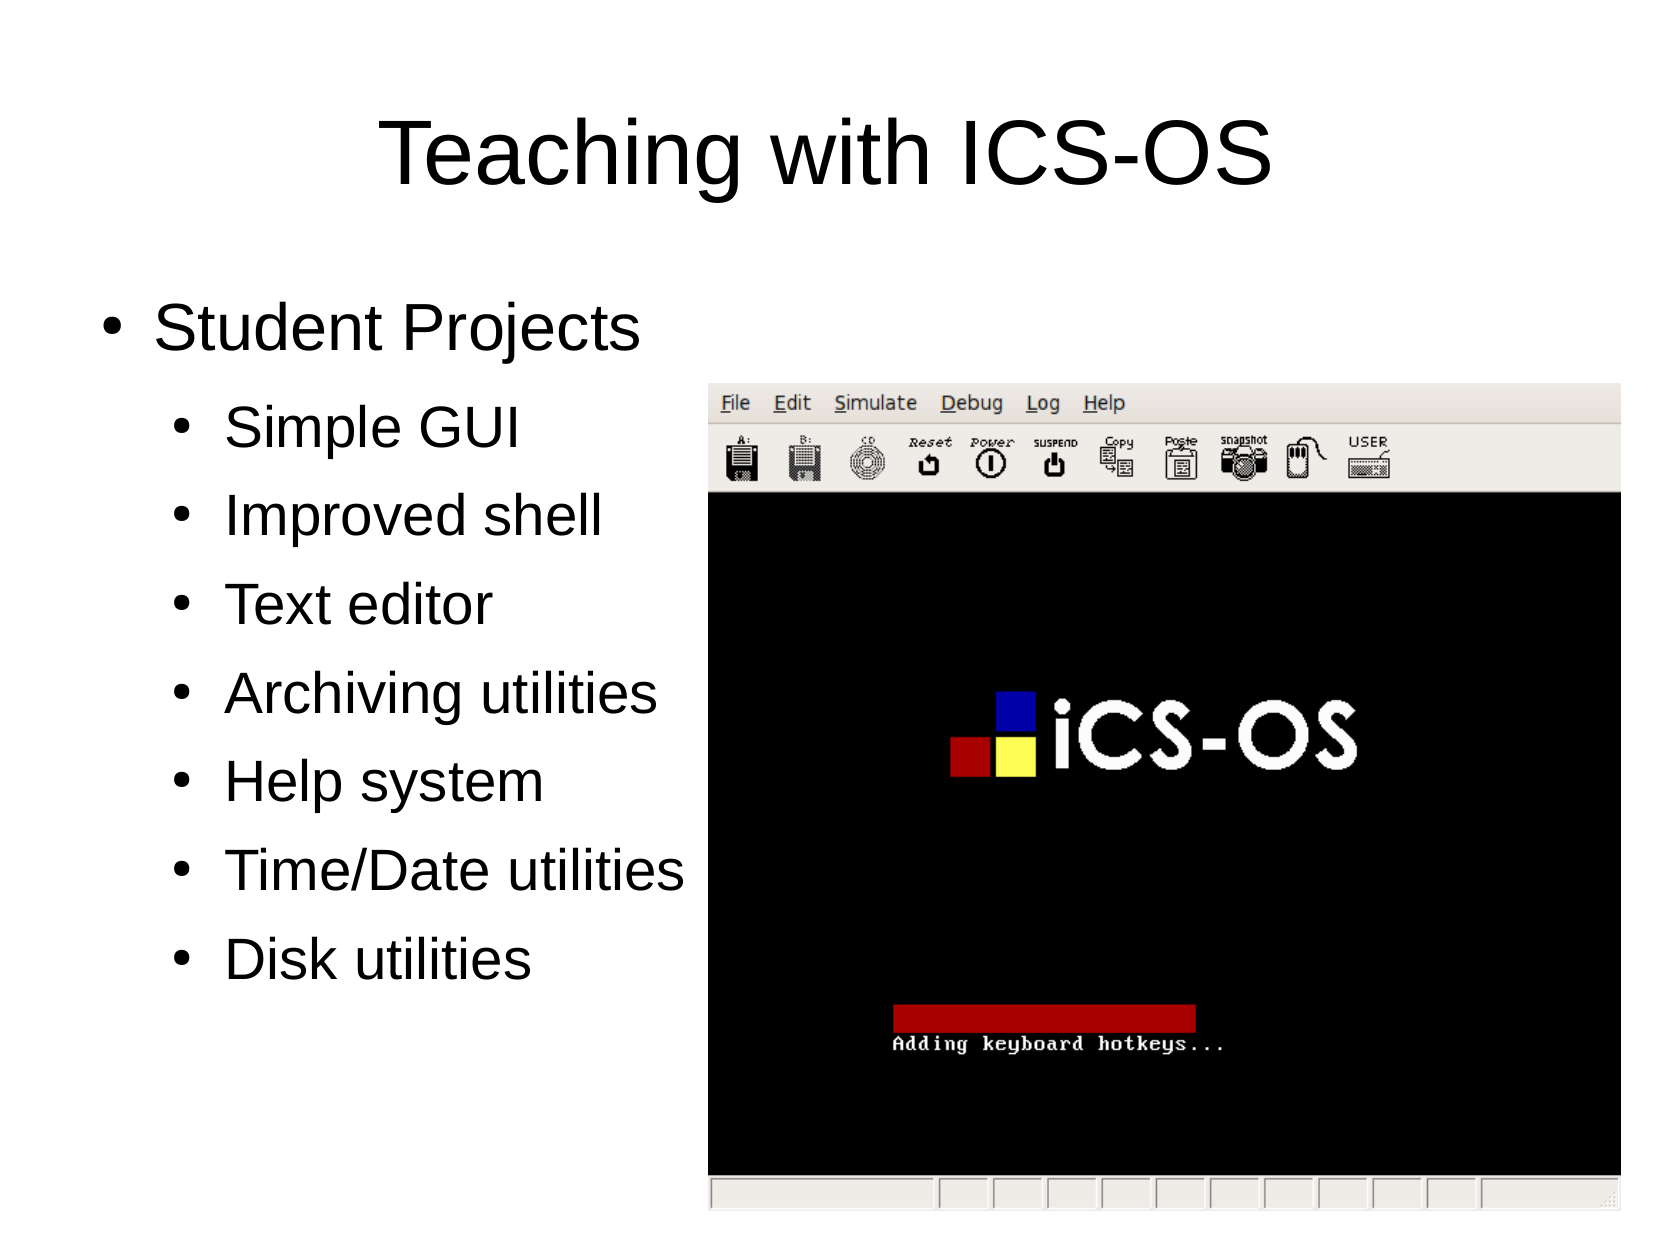

# Teaching with ICS-OS
Student Projects
Simple GUI
Improved shell
Text editor
Archiving utilities
Help system
Time/Date utilities
Disk utilities